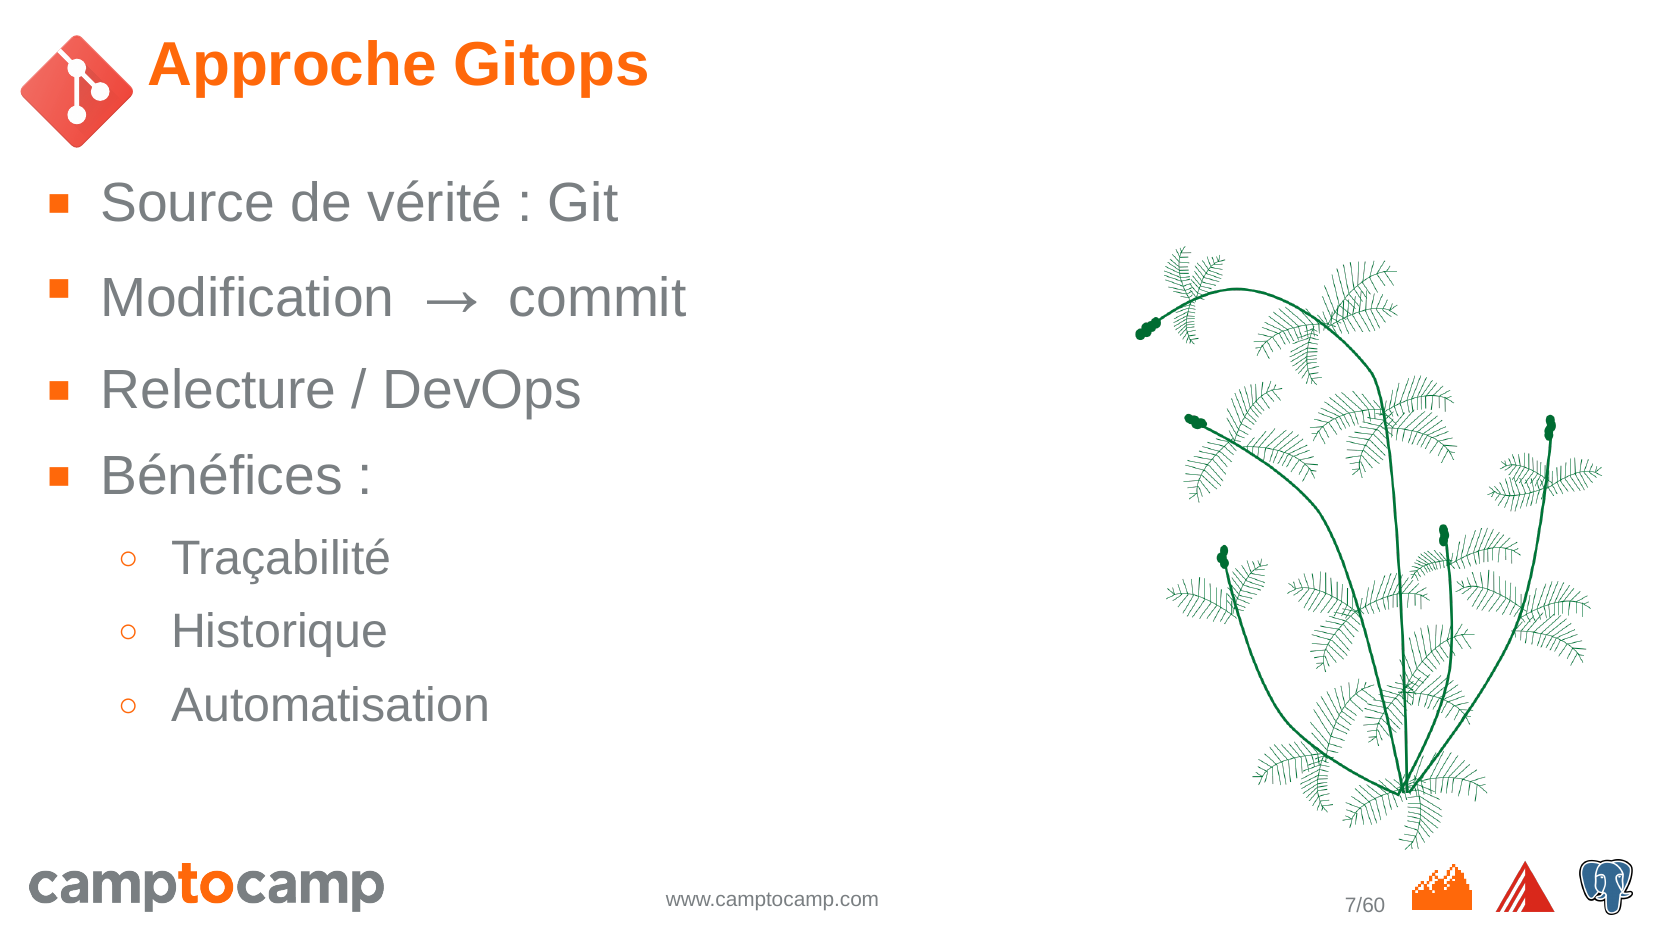

# Approche Gitops
Source de vérité : Git
Modification → commit
Relecture / DevOps
Bénéfices :
Traçabilité
Historique
Automatisation